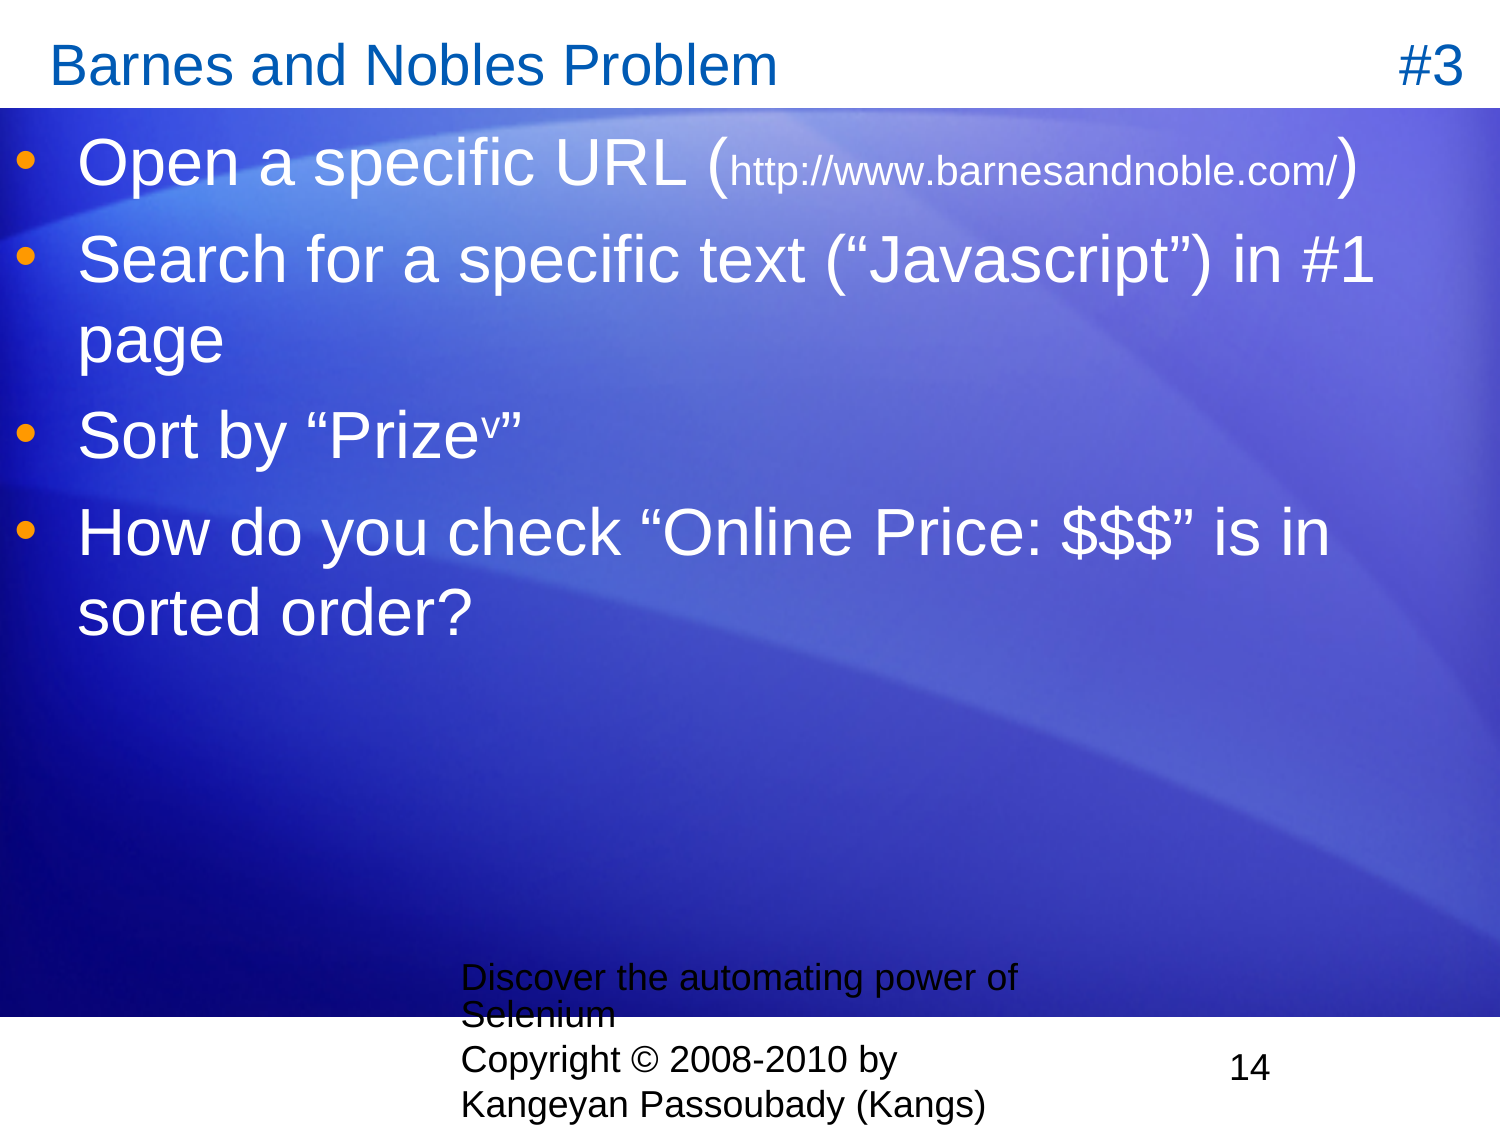

# Barnes and Nobles Problem					#3
Open a specific URL (http://www.barnesandnoble.com/)
Search for a specific text (“Javascript”) in #1 page
Sort by “Prizev”
How do you check “Online Price: $$$” is in sorted order?
Discover the automating power of Selenium
14